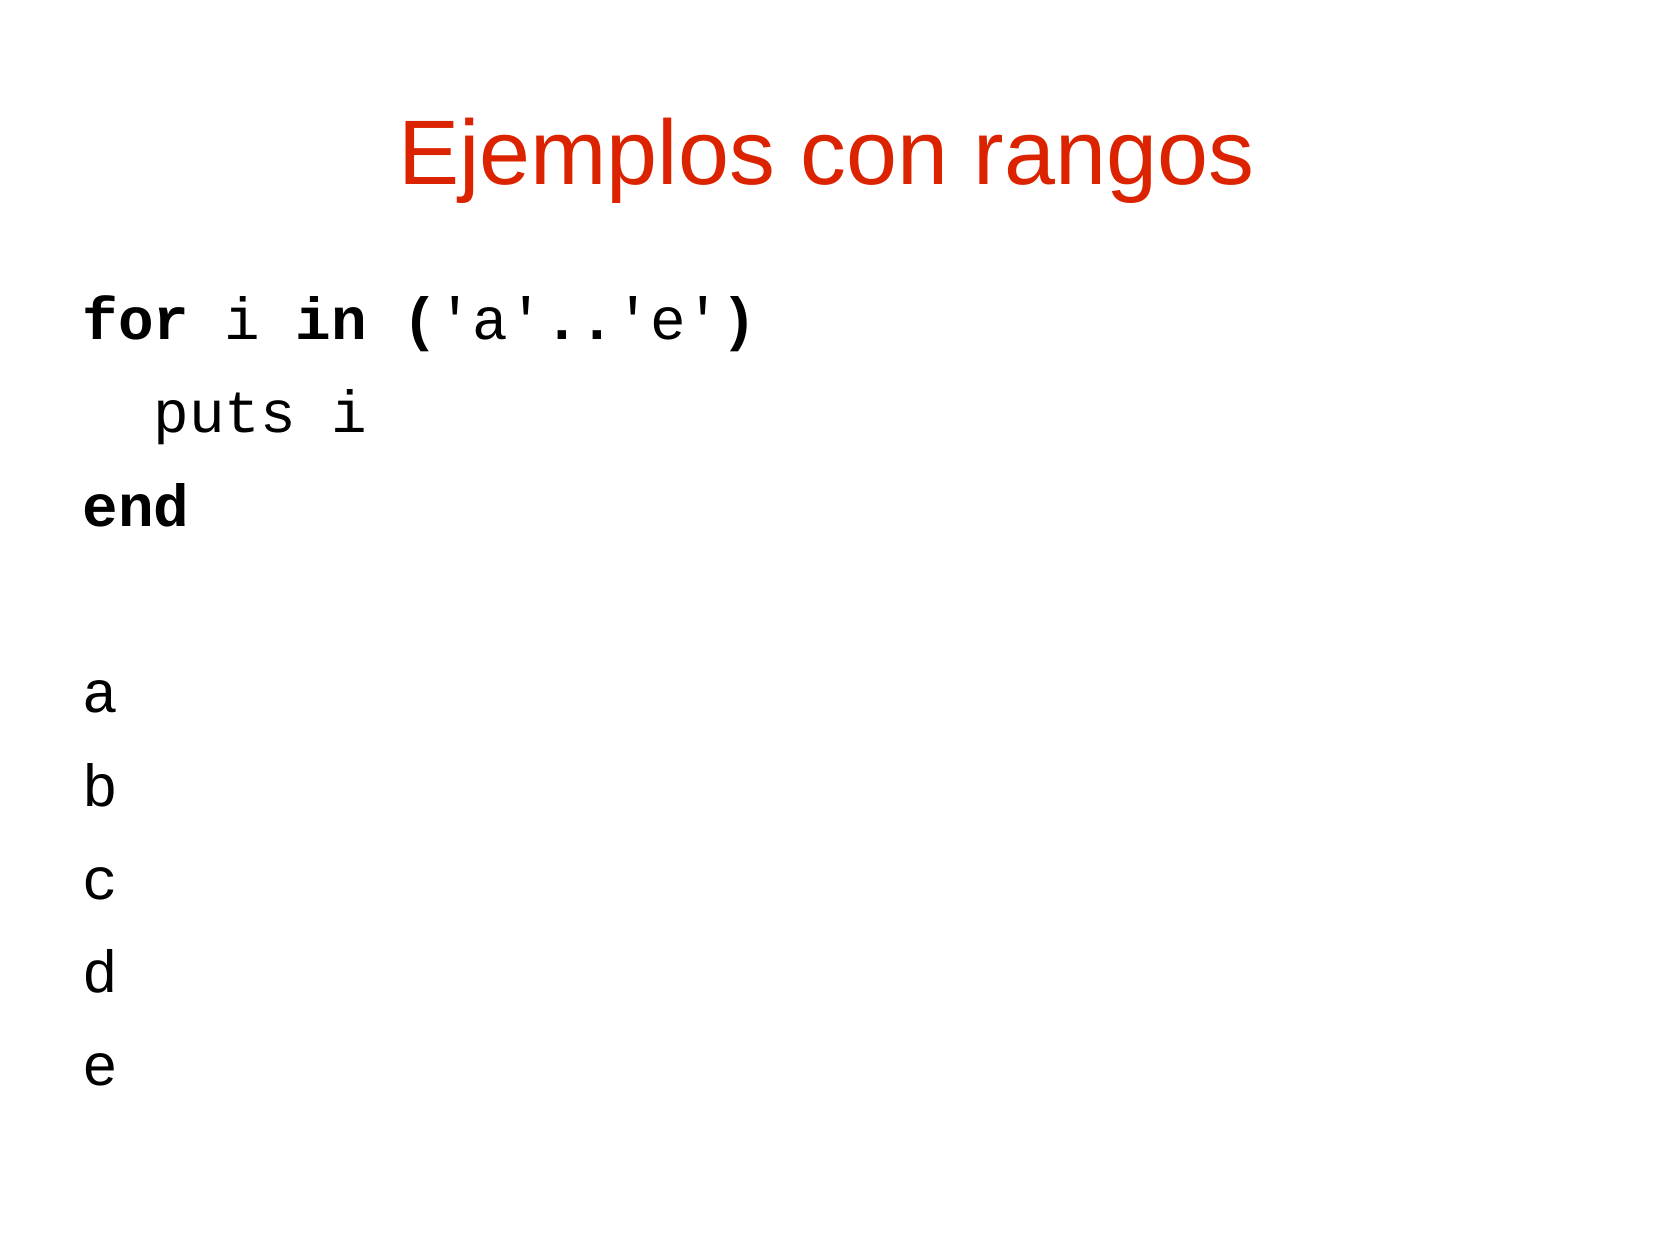

# Ejemplos con rangos
for i in ('a'..'e')
 puts i
end
a
b
c
d
e